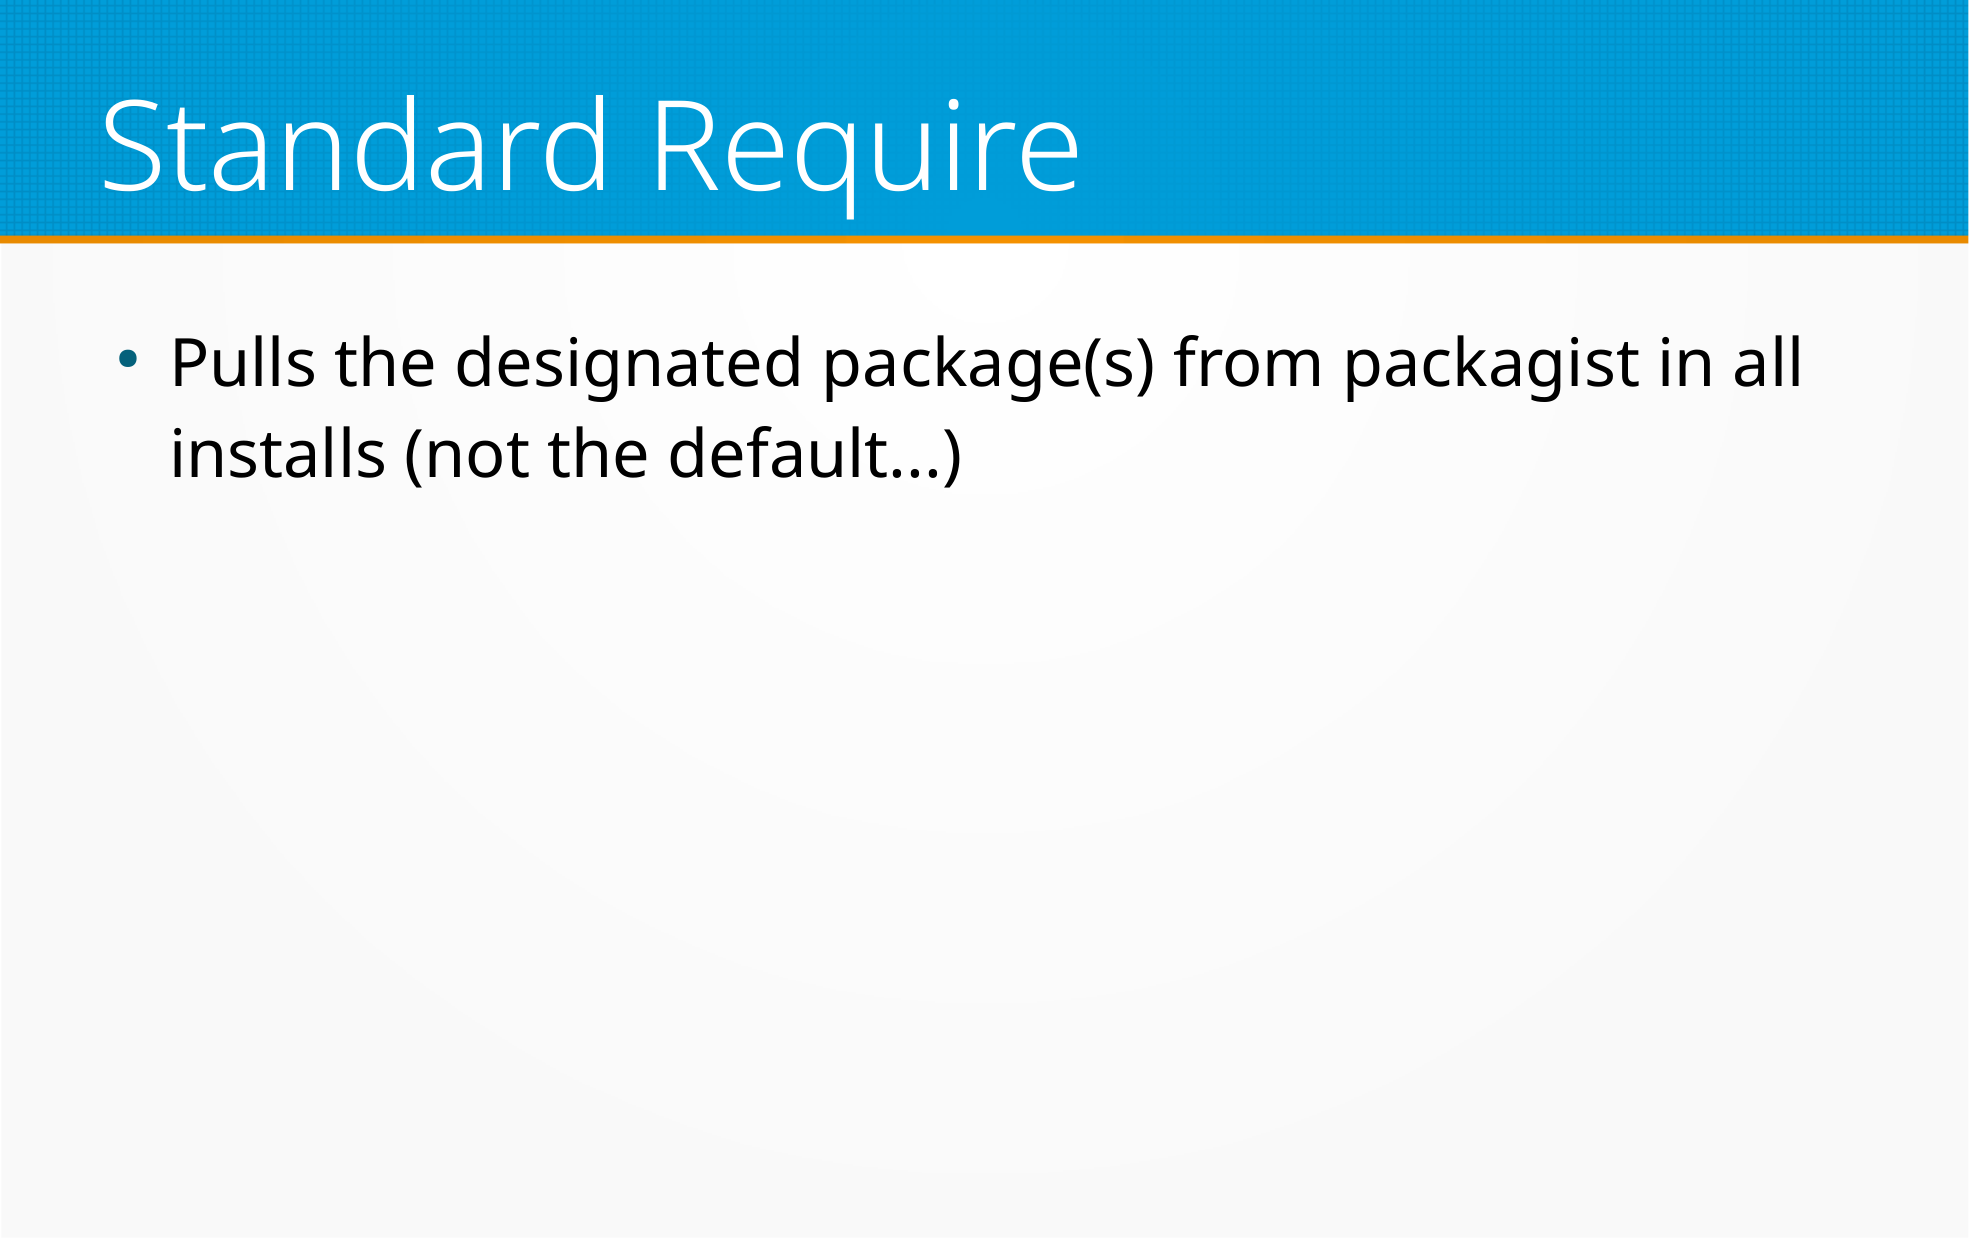

# Standard Require
Pulls the designated package(s) from packagist in all installs (not the default...)